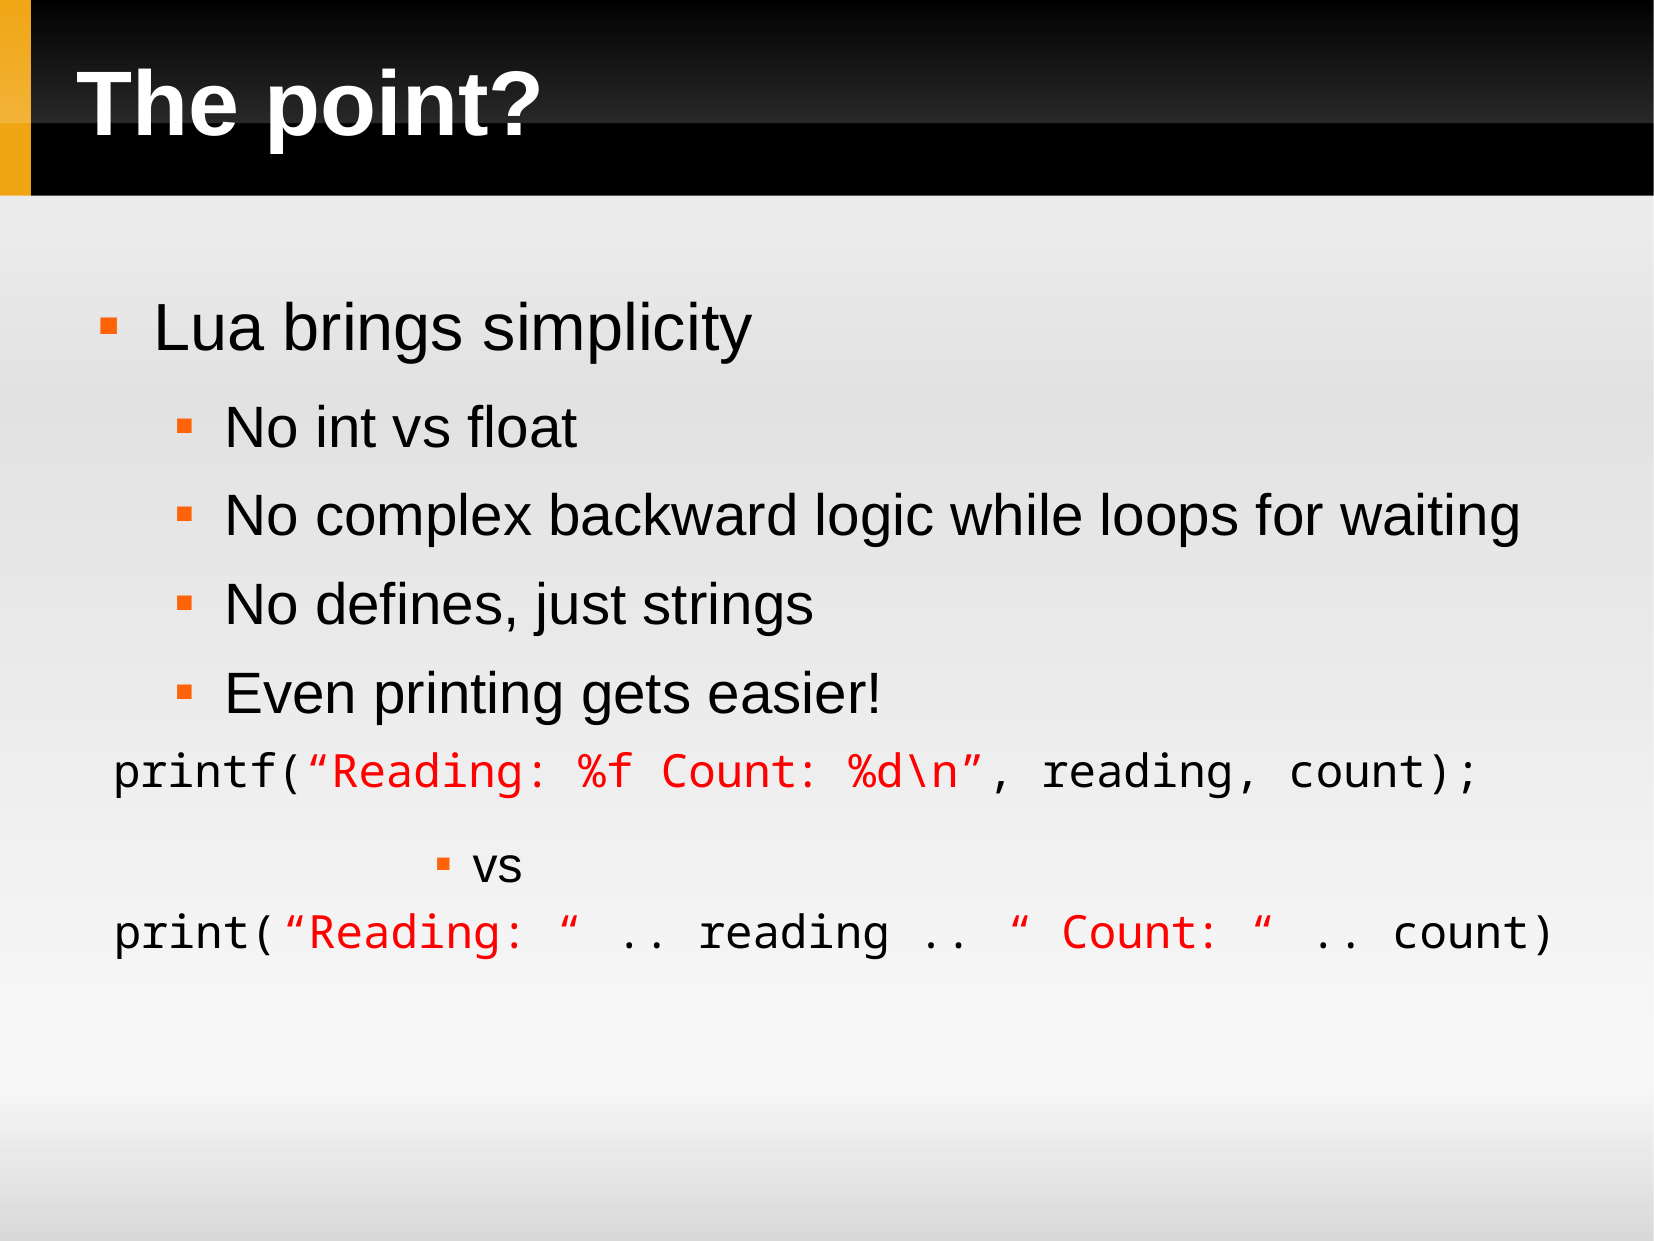

# The point?
Lua brings simplicity
No int vs float
No complex backward logic while loops for waiting
No defines, just strings
Even printing gets easier!
vs